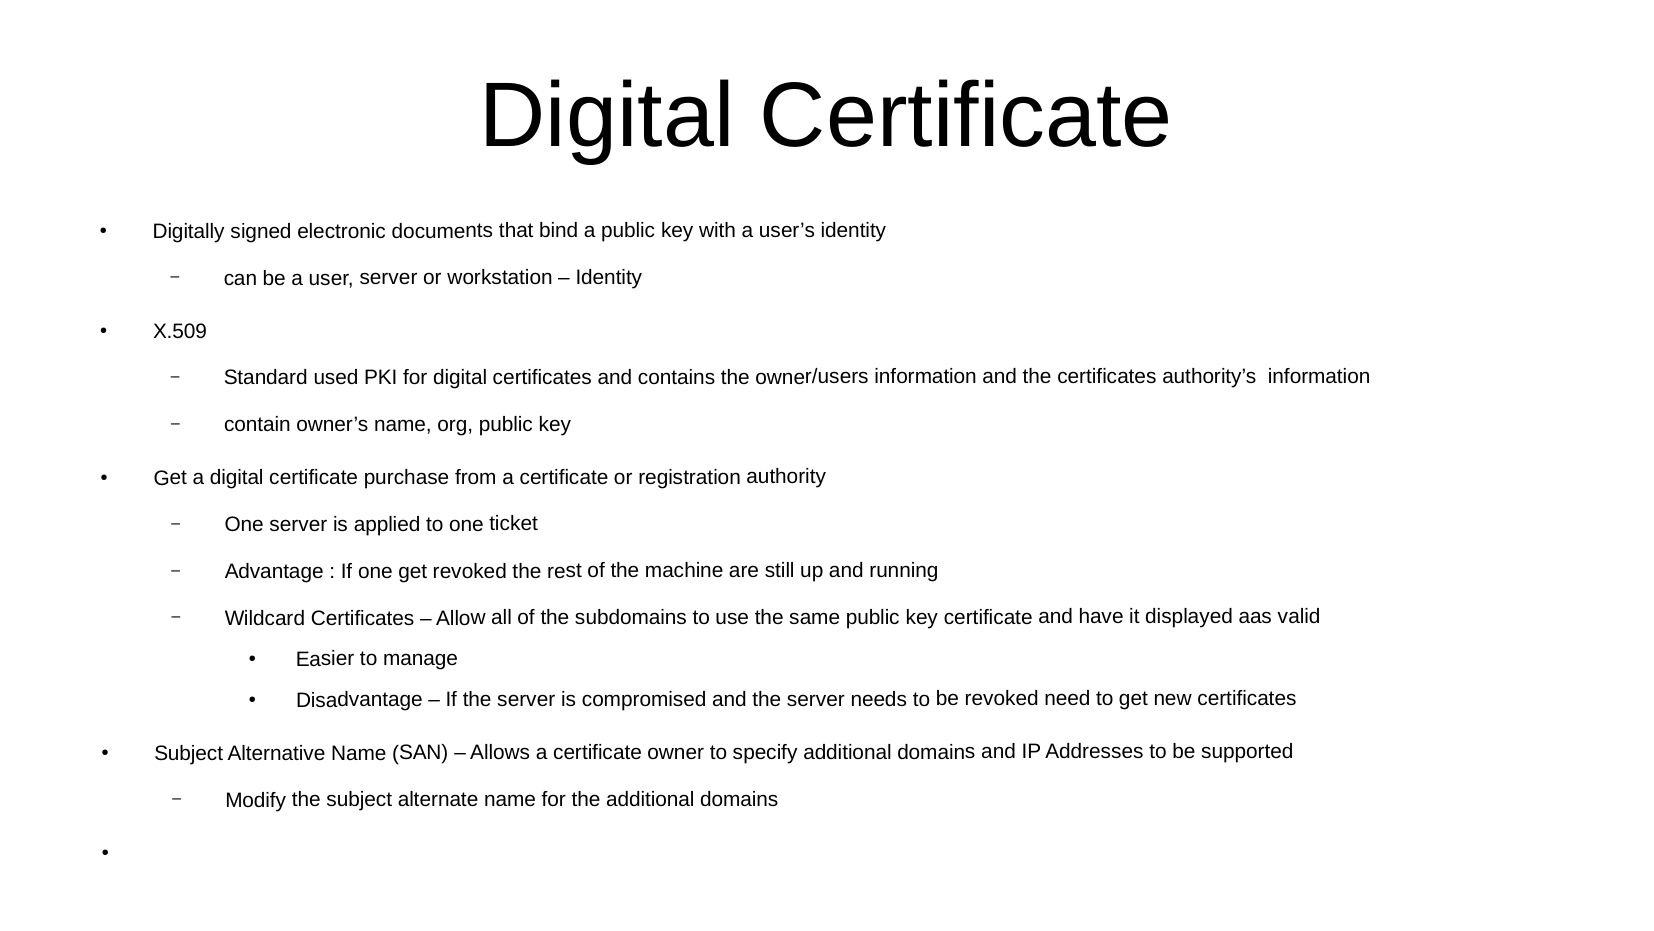

# Digital Certificate
Digitally signed electronic documents that bind a public key with a user’s identity
can be a user, server or workstation – Identity
X.509
Standard used PKI for digital certificates and contains the owner/users information and the certificates authority’s information
contain owner’s name, org, public key
Get a digital certificate purchase from a certificate or registration authority
One server is applied to one ticket
Advantage : If one get revoked the rest of the machine are still up and running
Wildcard Certificates – Allow all of the subdomains to use the same public key certificate and have it displayed aas valid
Easier to manage
Disadvantage – If the server is compromised and the server needs to be revoked need to get new certificates
Subject Alternative Name (SAN) – Allows a certificate owner to specify additional domains and IP Addresses to be supported
Modify the subject alternate name for the additional domains